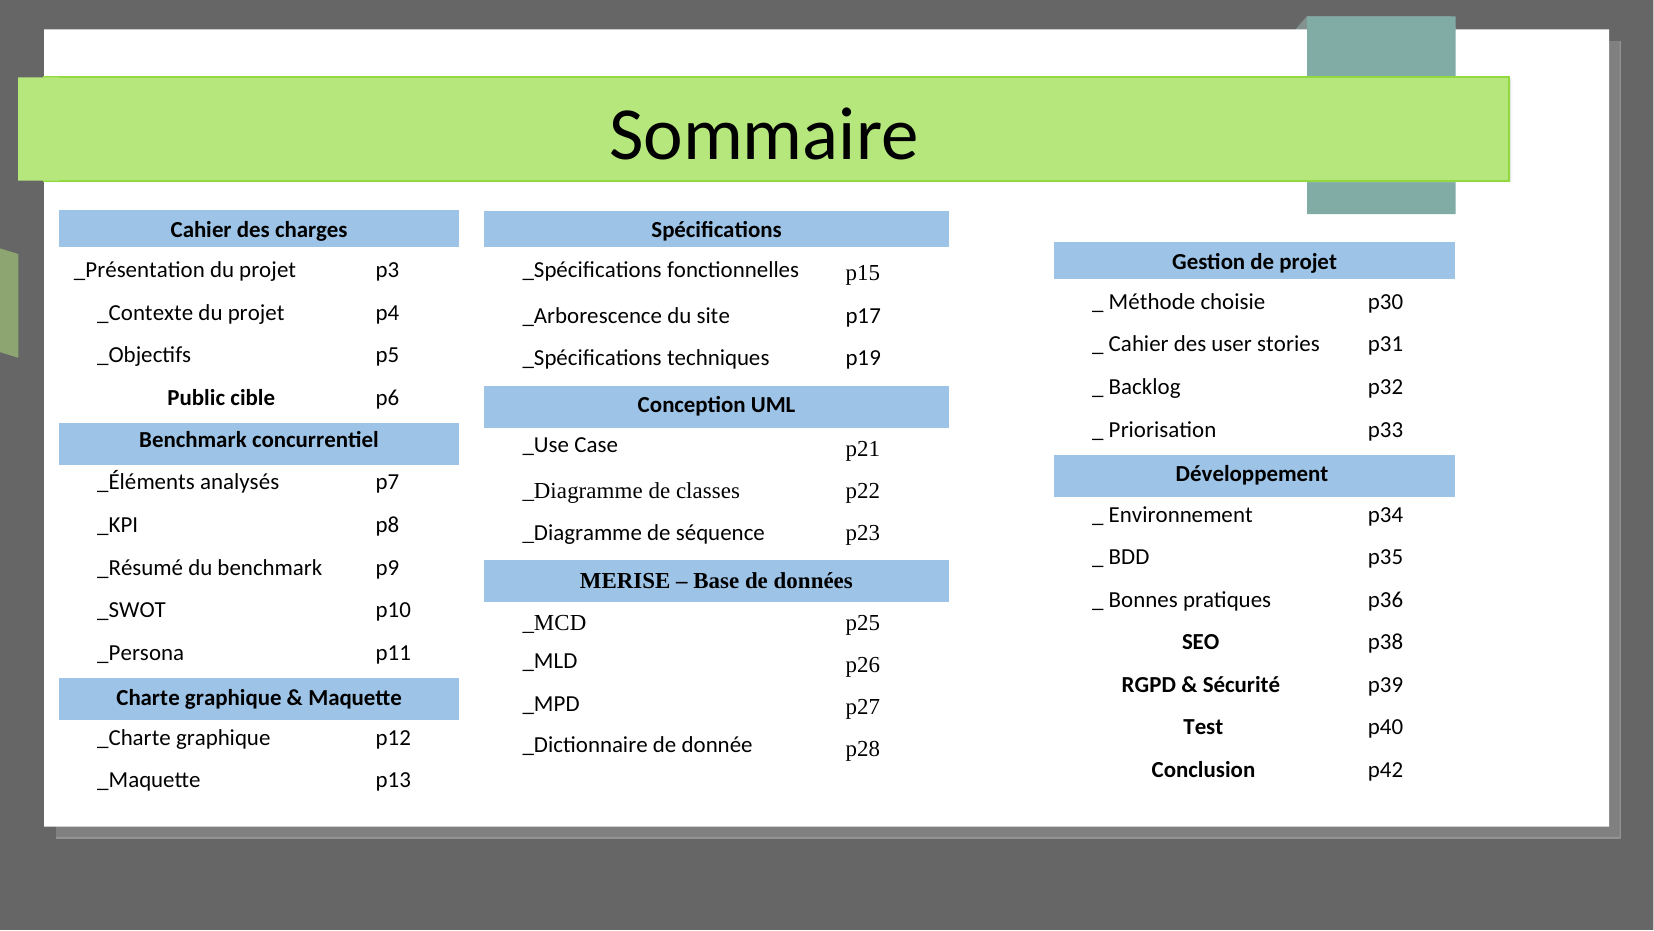

Sommaire
| Cahier des charges | |
| --- | --- |
| \_Présentation du projet | p3 |
| \_Contexte du projet | p4 |
| \_Objectifs | p5 |
| Public cible | p6 |
| Benchmark concurrentiel | |
| \_Éléments analysés | p7 |
| \_KPI | p8 |
| \_Résumé du benchmark | p9 |
| \_SWOT | p10 |
| \_Persona | p11 |
| Charte graphique & Maquette | |
| \_Charte graphique | p12 |
| \_Maquette | p13 |
| Spécifications | |
| --- | --- |
| \_Spécifications fonctionnelles | p15 |
| \_Arborescence du site | p17 |
| \_Spécifications techniques | p19 |
| Conception UML | |
| \_Use Case | p21 |
| \_Diagramme de classes | p22 |
| \_Diagramme de séquence | p23 |
| MERISE – Base de données | |
| \_MCD | p25 |
| \_MLD | p26 |
| \_MPD | p27 |
| \_Dictionnaire de donnée | p28 |
| Gestion de projet | |
| --- | --- |
| \_ Méthode choisie | p30 |
| \_ Cahier des user stories | p31 |
| \_ Backlog | p32 |
| \_ Priorisation | p33 |
| Développement | |
| \_ Environnement | p34 |
| \_ BDD | p35 |
| \_ Bonnes pratiques | p36 |
| SEO | p38 |
| RGPD & Sécurité | p39 |
| Test | p40 |
| Conclusion | p42 |